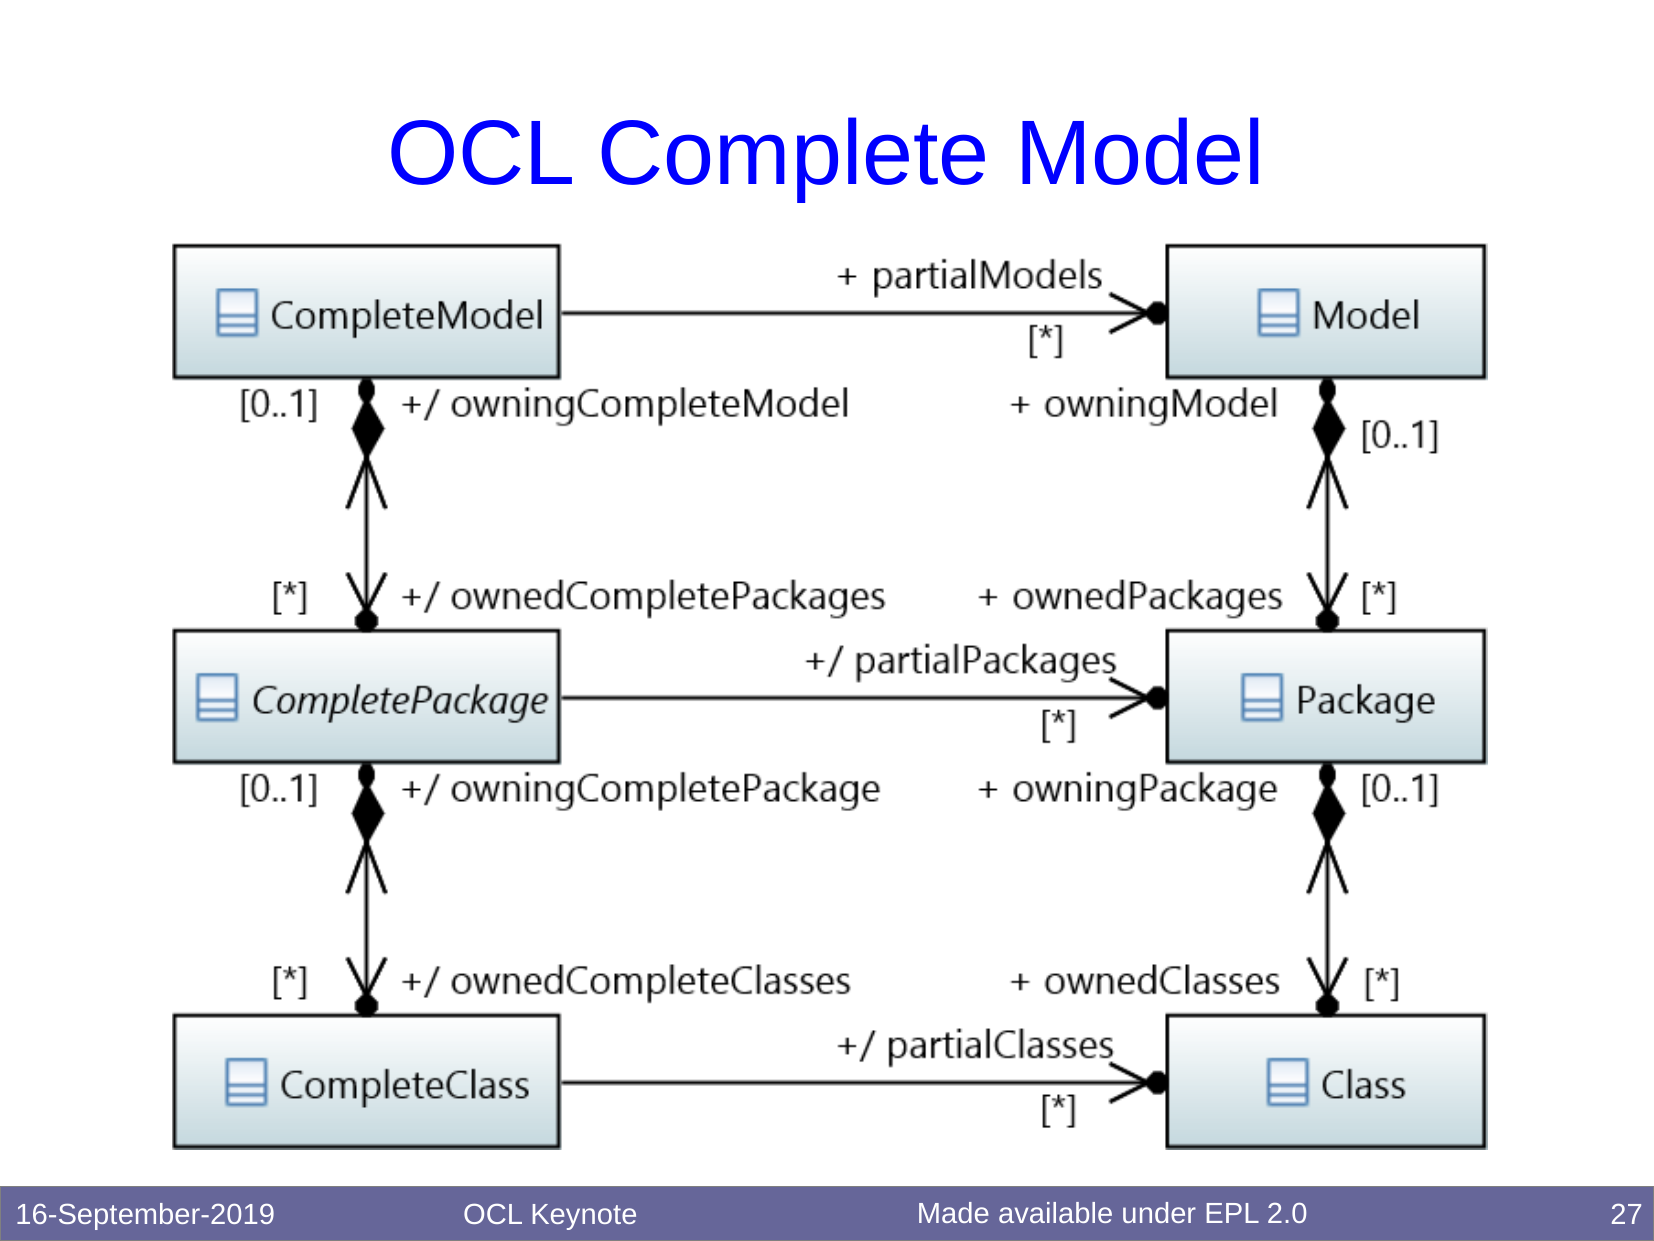

# OCL Complete Model
16-September-2019
OCL Keynote
27